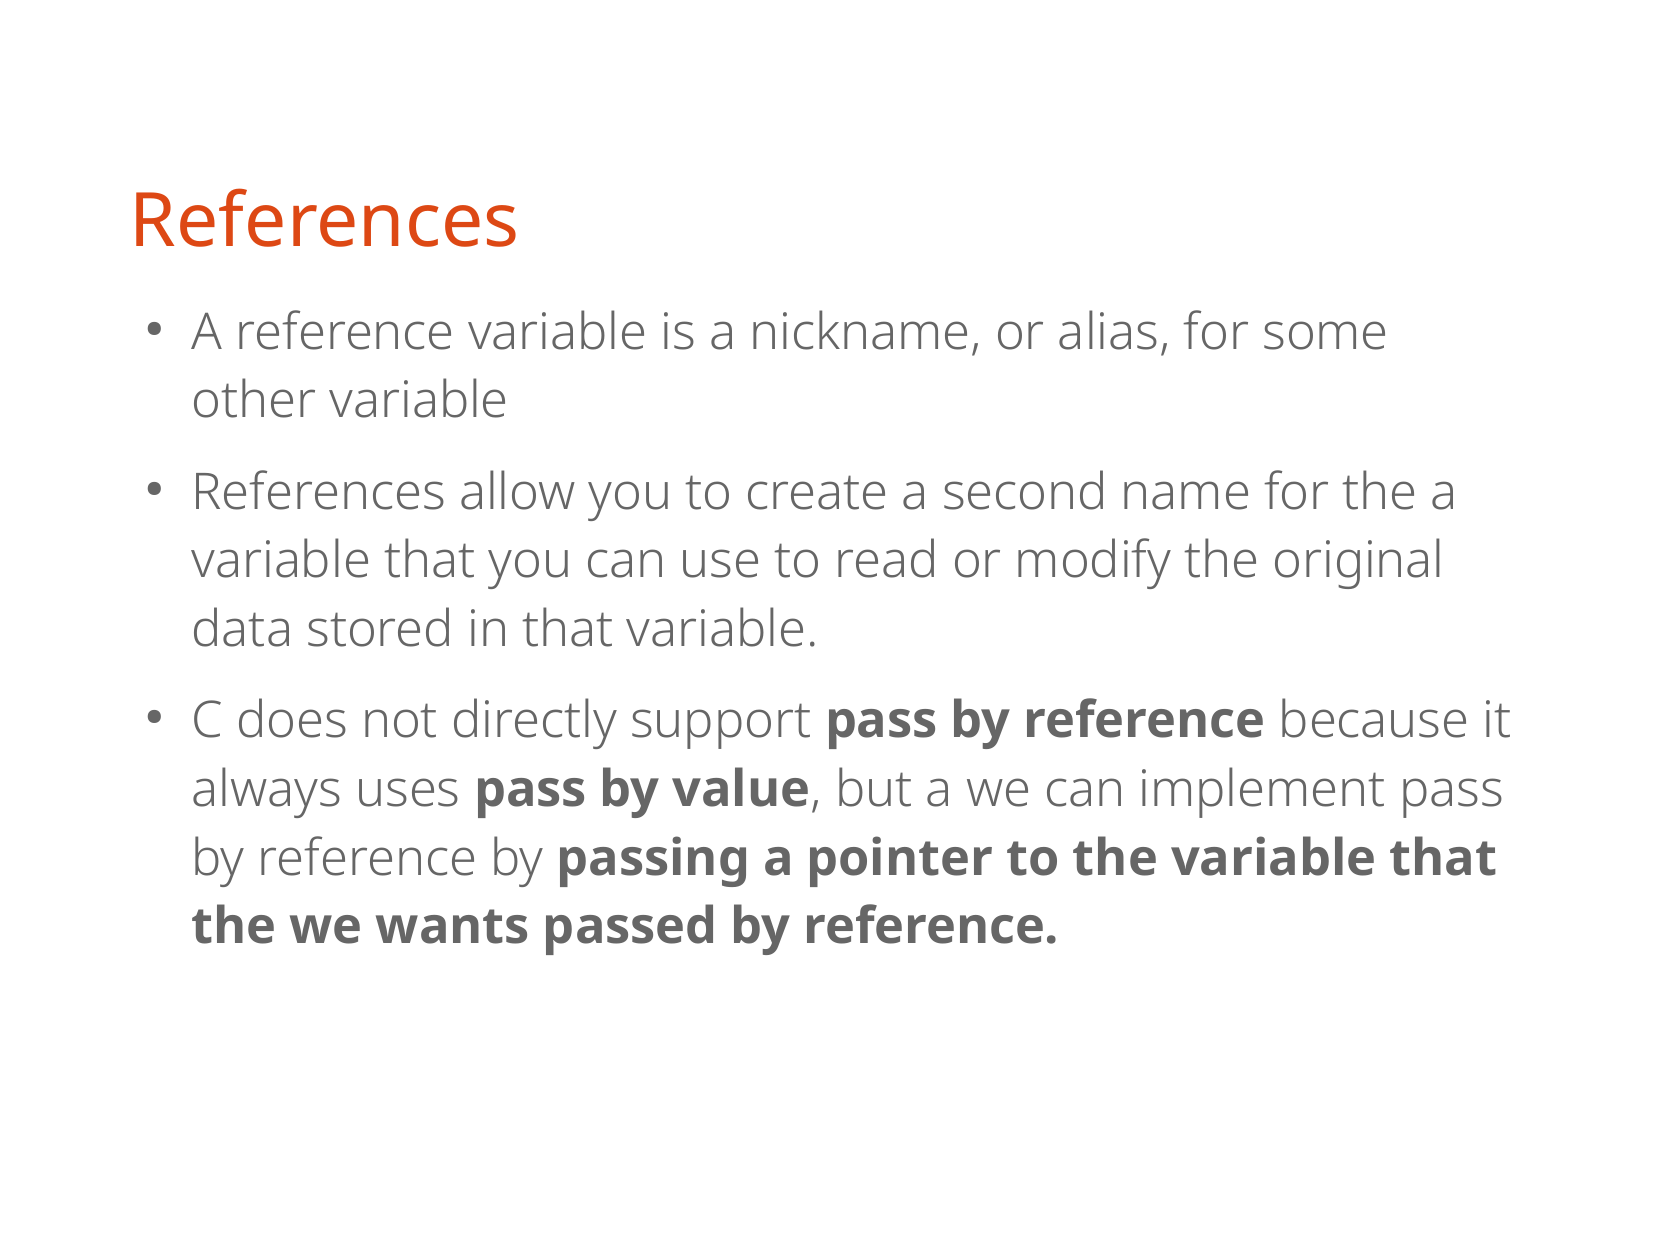

# References
A reference variable is a nickname, or alias, for some other variable
References allow you to create a second name for the a variable that you can use to read or modify the original data stored in that variable.
C does not directly support pass by reference because it always uses pass by value, but a we can implement pass by reference by passing a pointer to the variable that the we wants passed by reference.